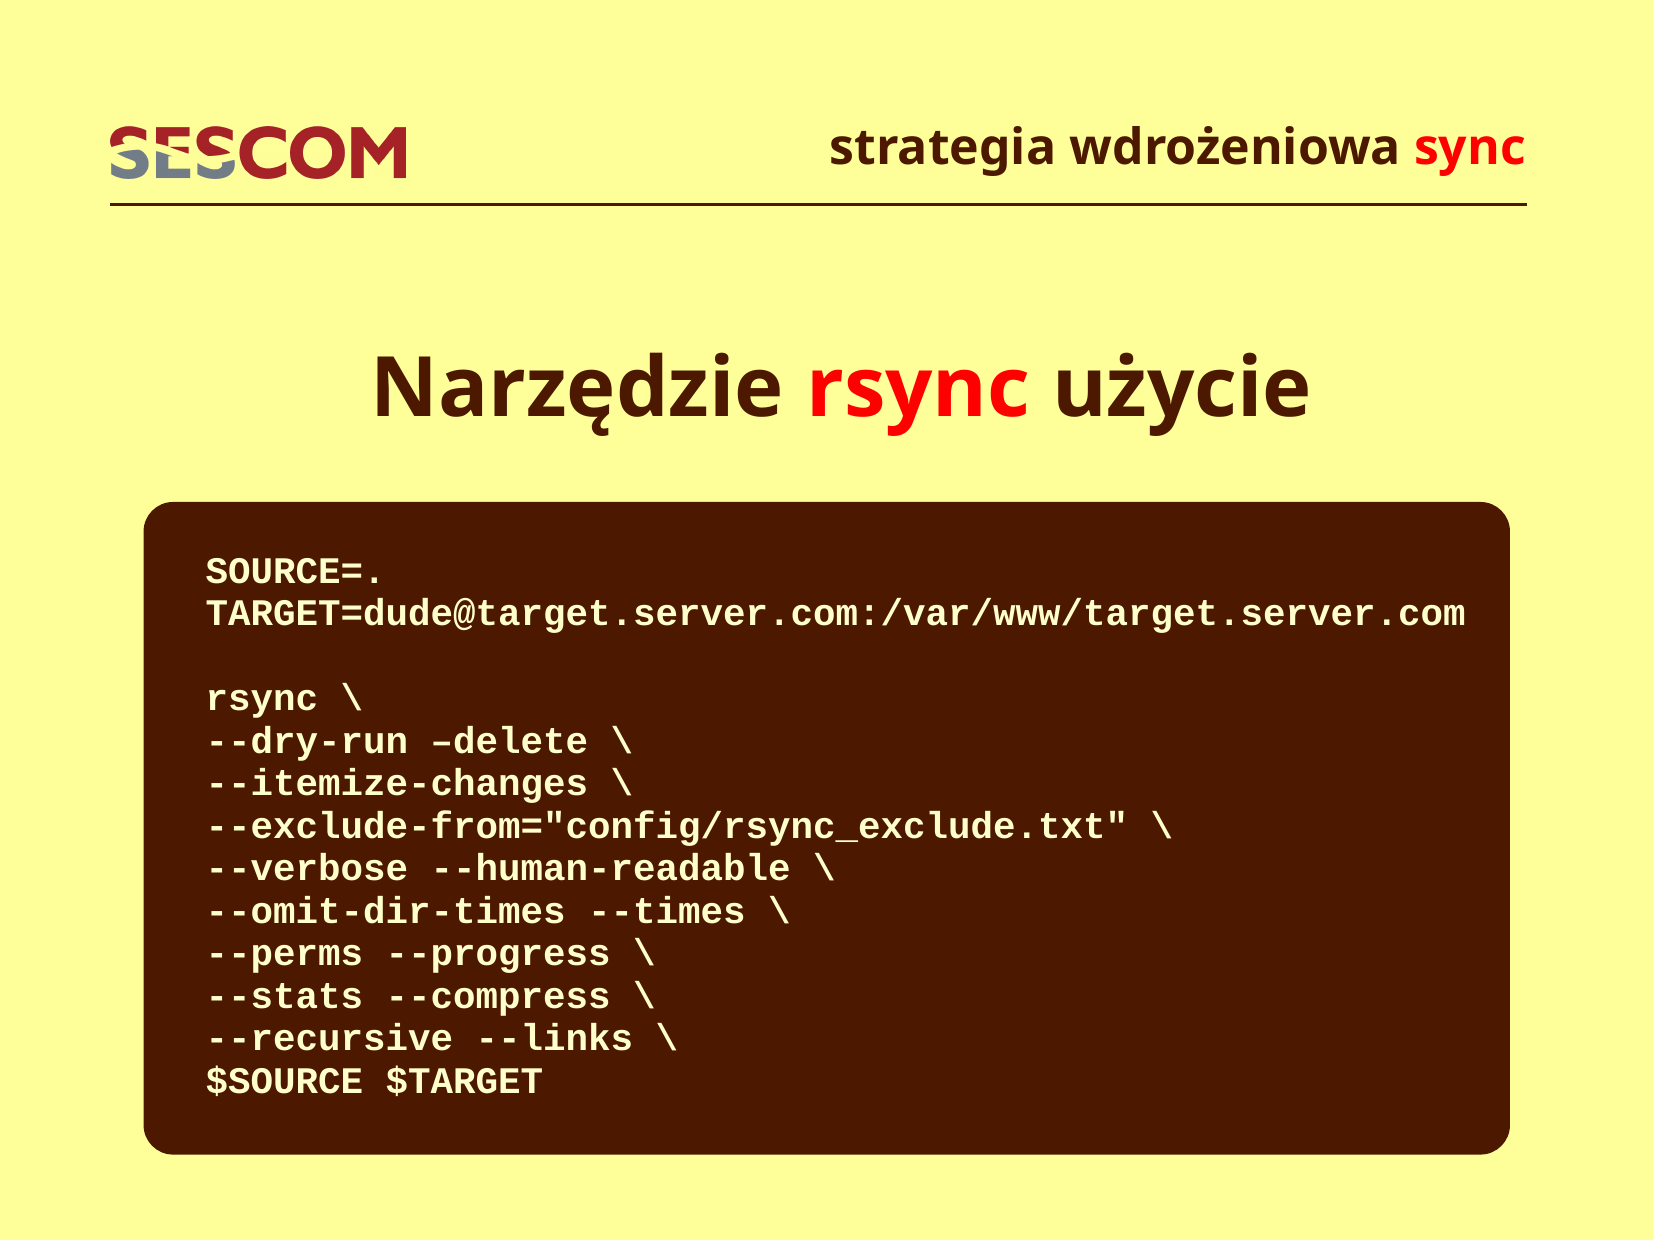

strategia wdrożeniowa sync
Narzędzie rsync użycie
SOURCE=.
TARGET=dude@target.server.com:/var/www/target.server.com
rsync \
--dry-run –delete \
--itemize-changes \
--exclude-from="config/rsync_exclude.txt" \
--verbose --human-readable \
--omit-dir-times --times \
--perms --progress \
--stats --compress \
--recursive --links \
$SOURCE $TARGET